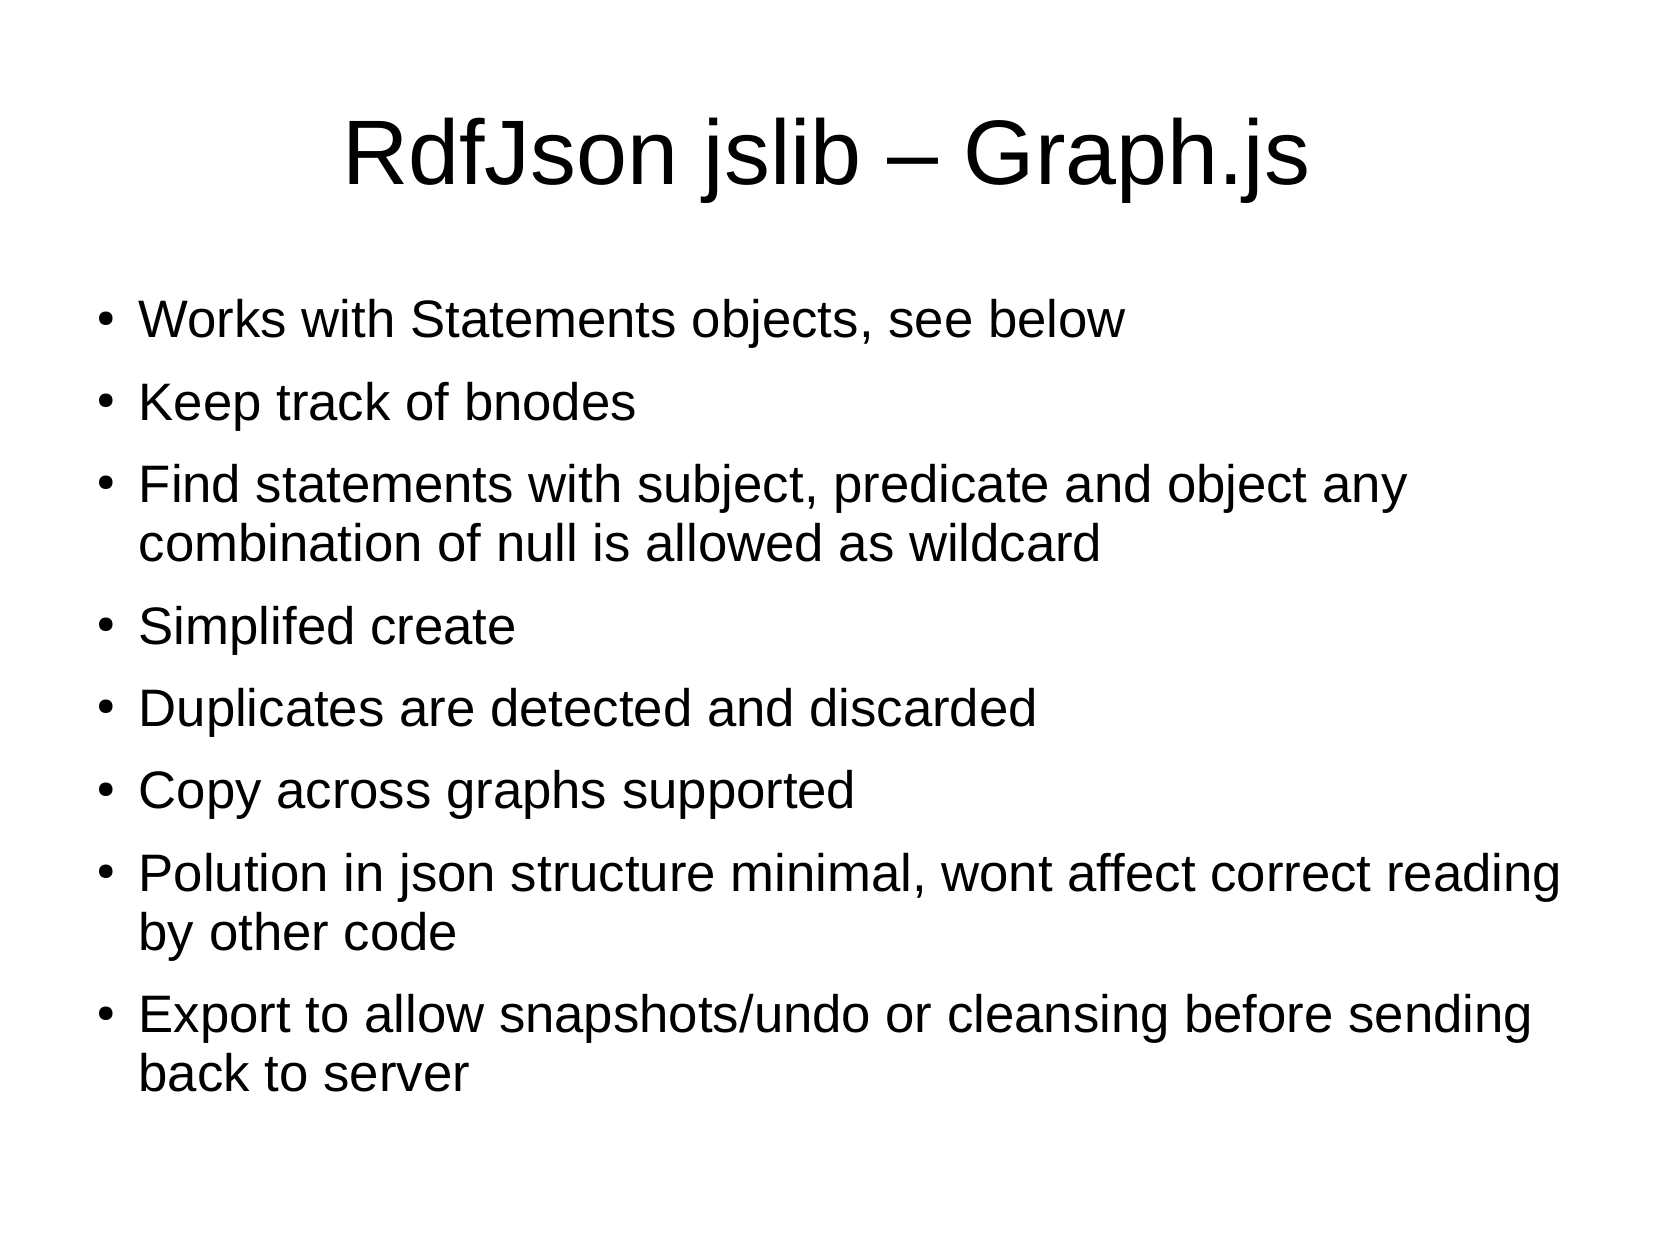

# RdfJson jslib – Graph.js
Works with Statements objects, see below
Keep track of bnodes
Find statements with subject, predicate and object any combination of null is allowed as wildcard
Simplifed create
Duplicates are detected and discarded
Copy across graphs supported
Polution in json structure minimal, wont affect correct reading by other code
Export to allow snapshots/undo or cleansing before sending back to server